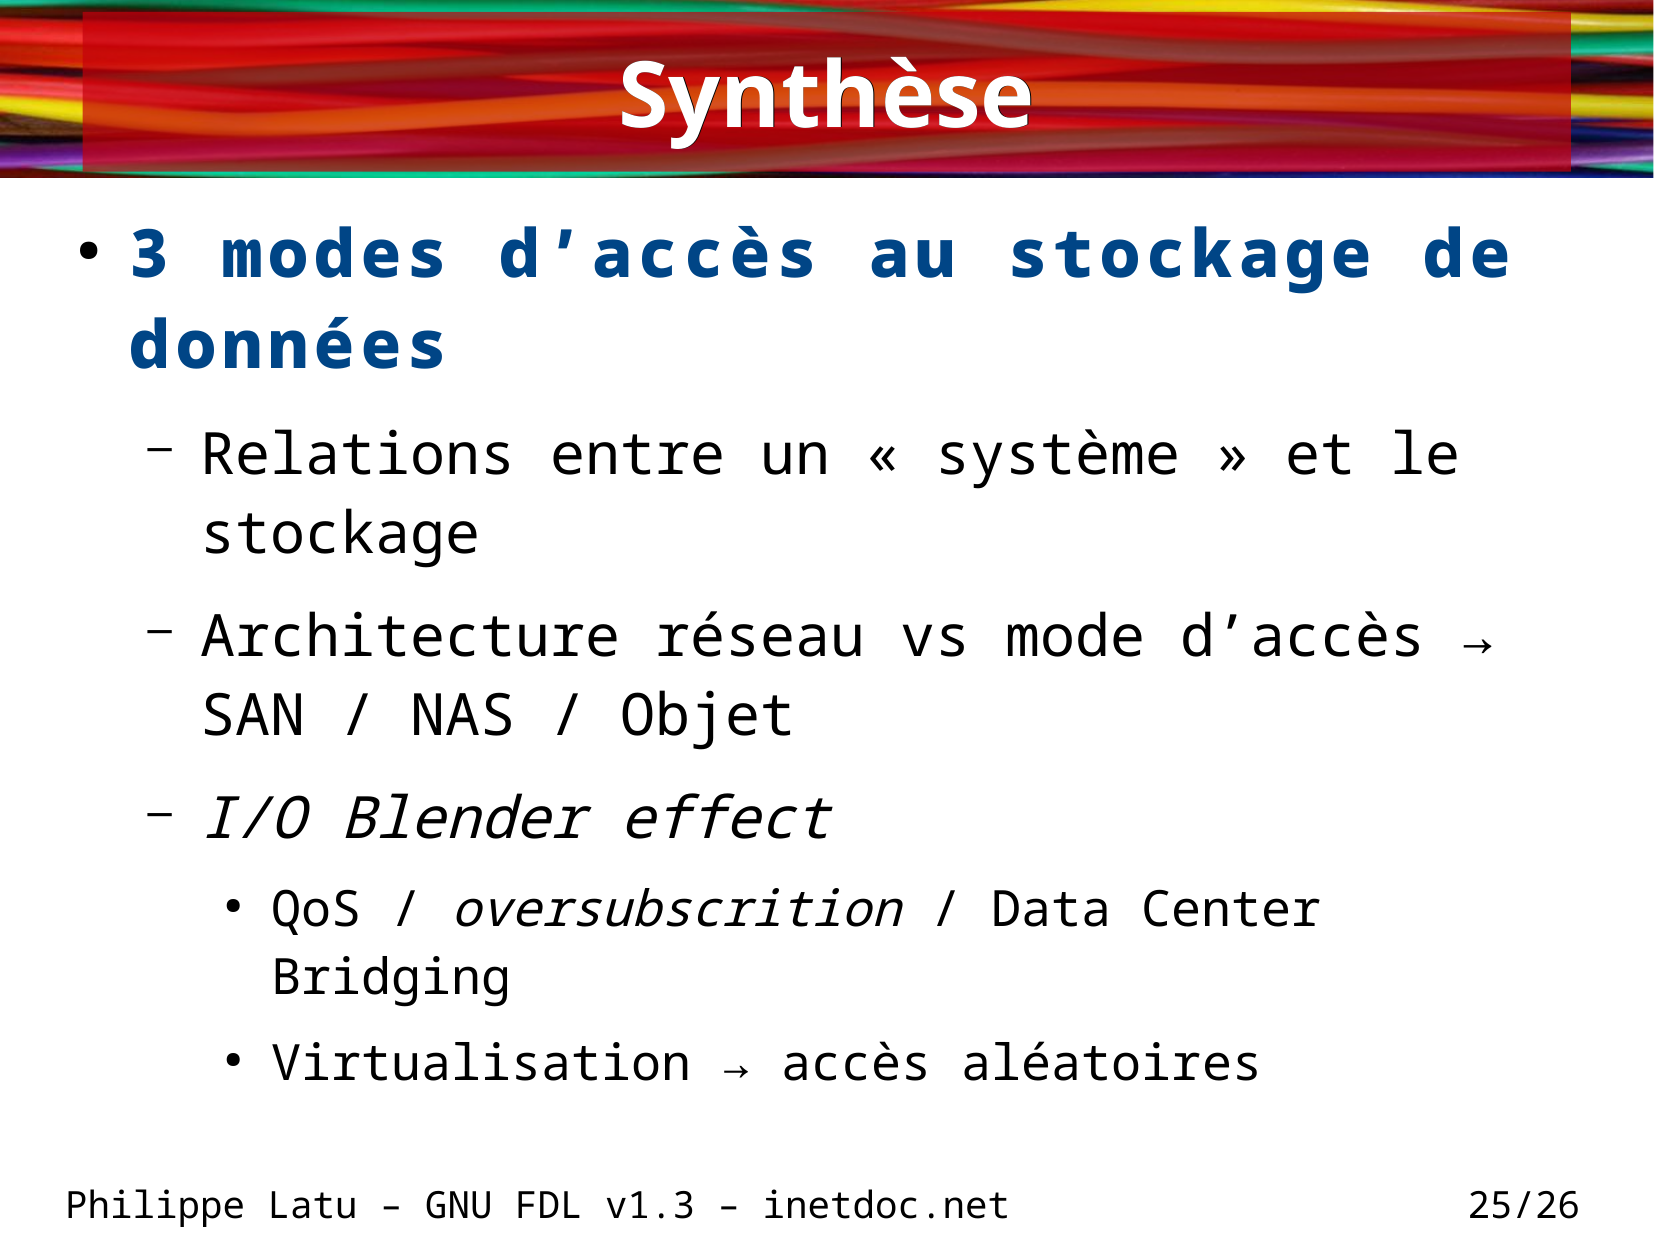

# Synthèse
3 modes d’accès au stockage de données
Relations entre un « système » et le stockage
Architecture réseau vs mode d’accès → SAN / NAS / Objet
I/O Blender effect
QoS / oversubscrition / Data Center Bridging
Virtualisation → accès aléatoires
Philippe Latu – GNU FDL v1.3 – inetdoc.net /26